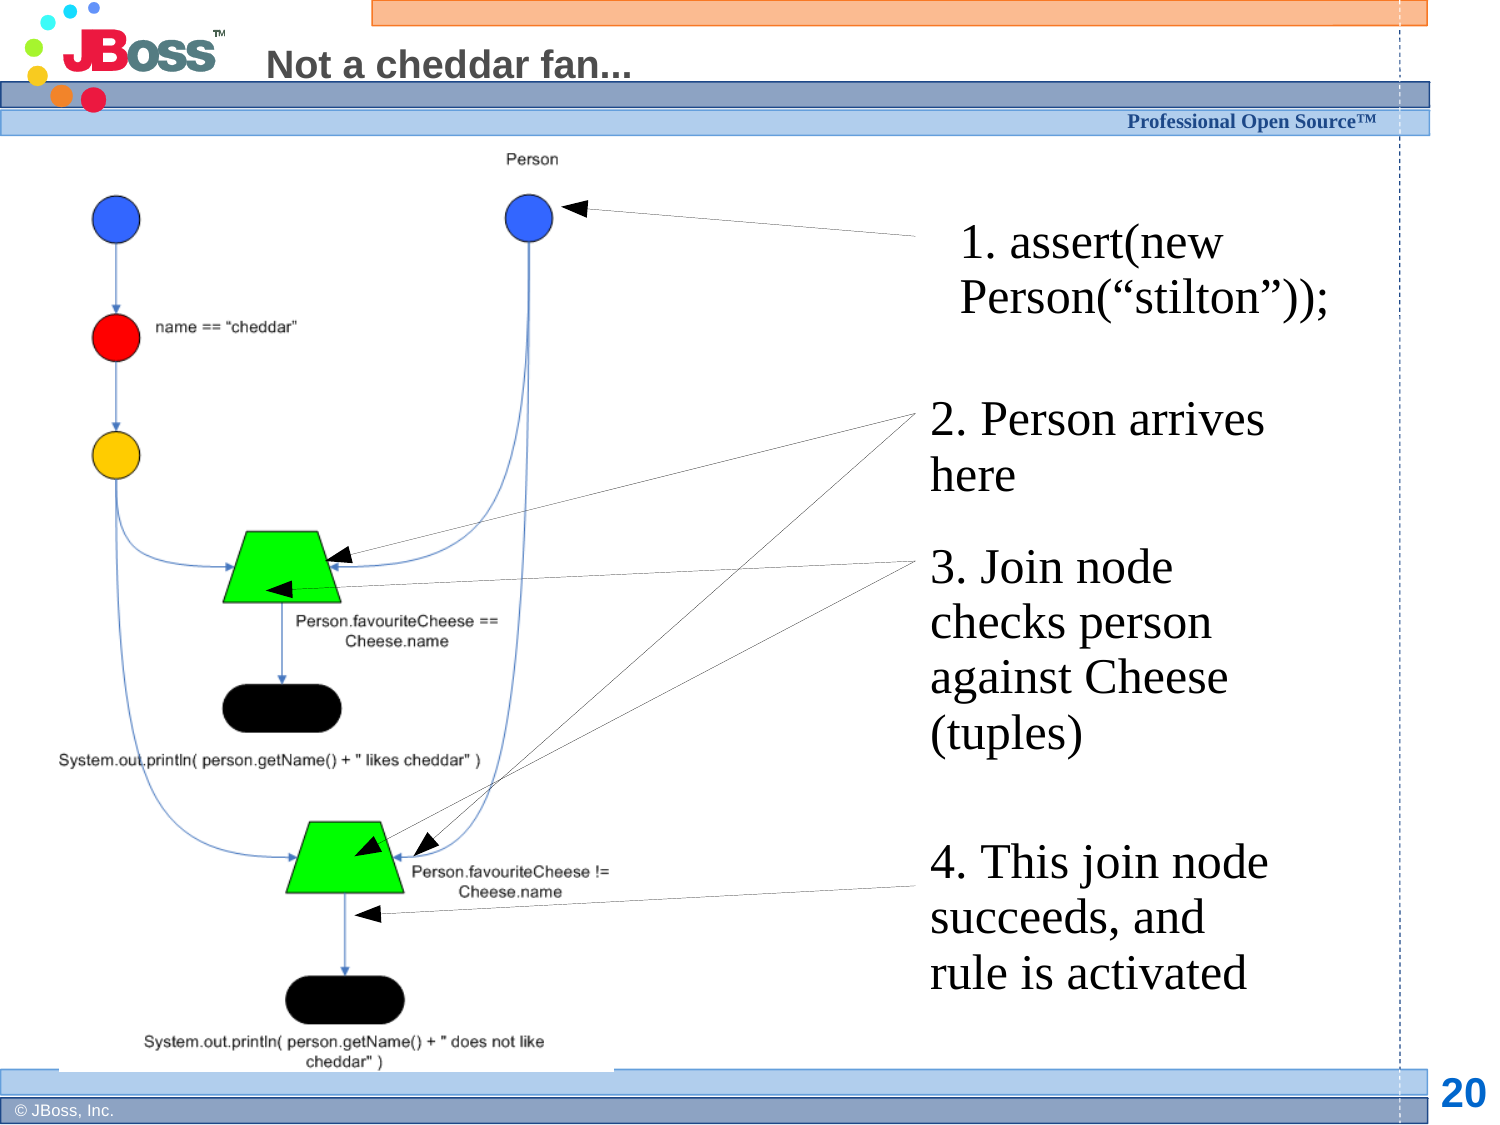

# Not a cheddar fan...
1. assert(new Person(“stilton”));
2. Person arrives here
3. Join node checks person against Cheese (tuples)
4. This join node succeeds, and rule is activated